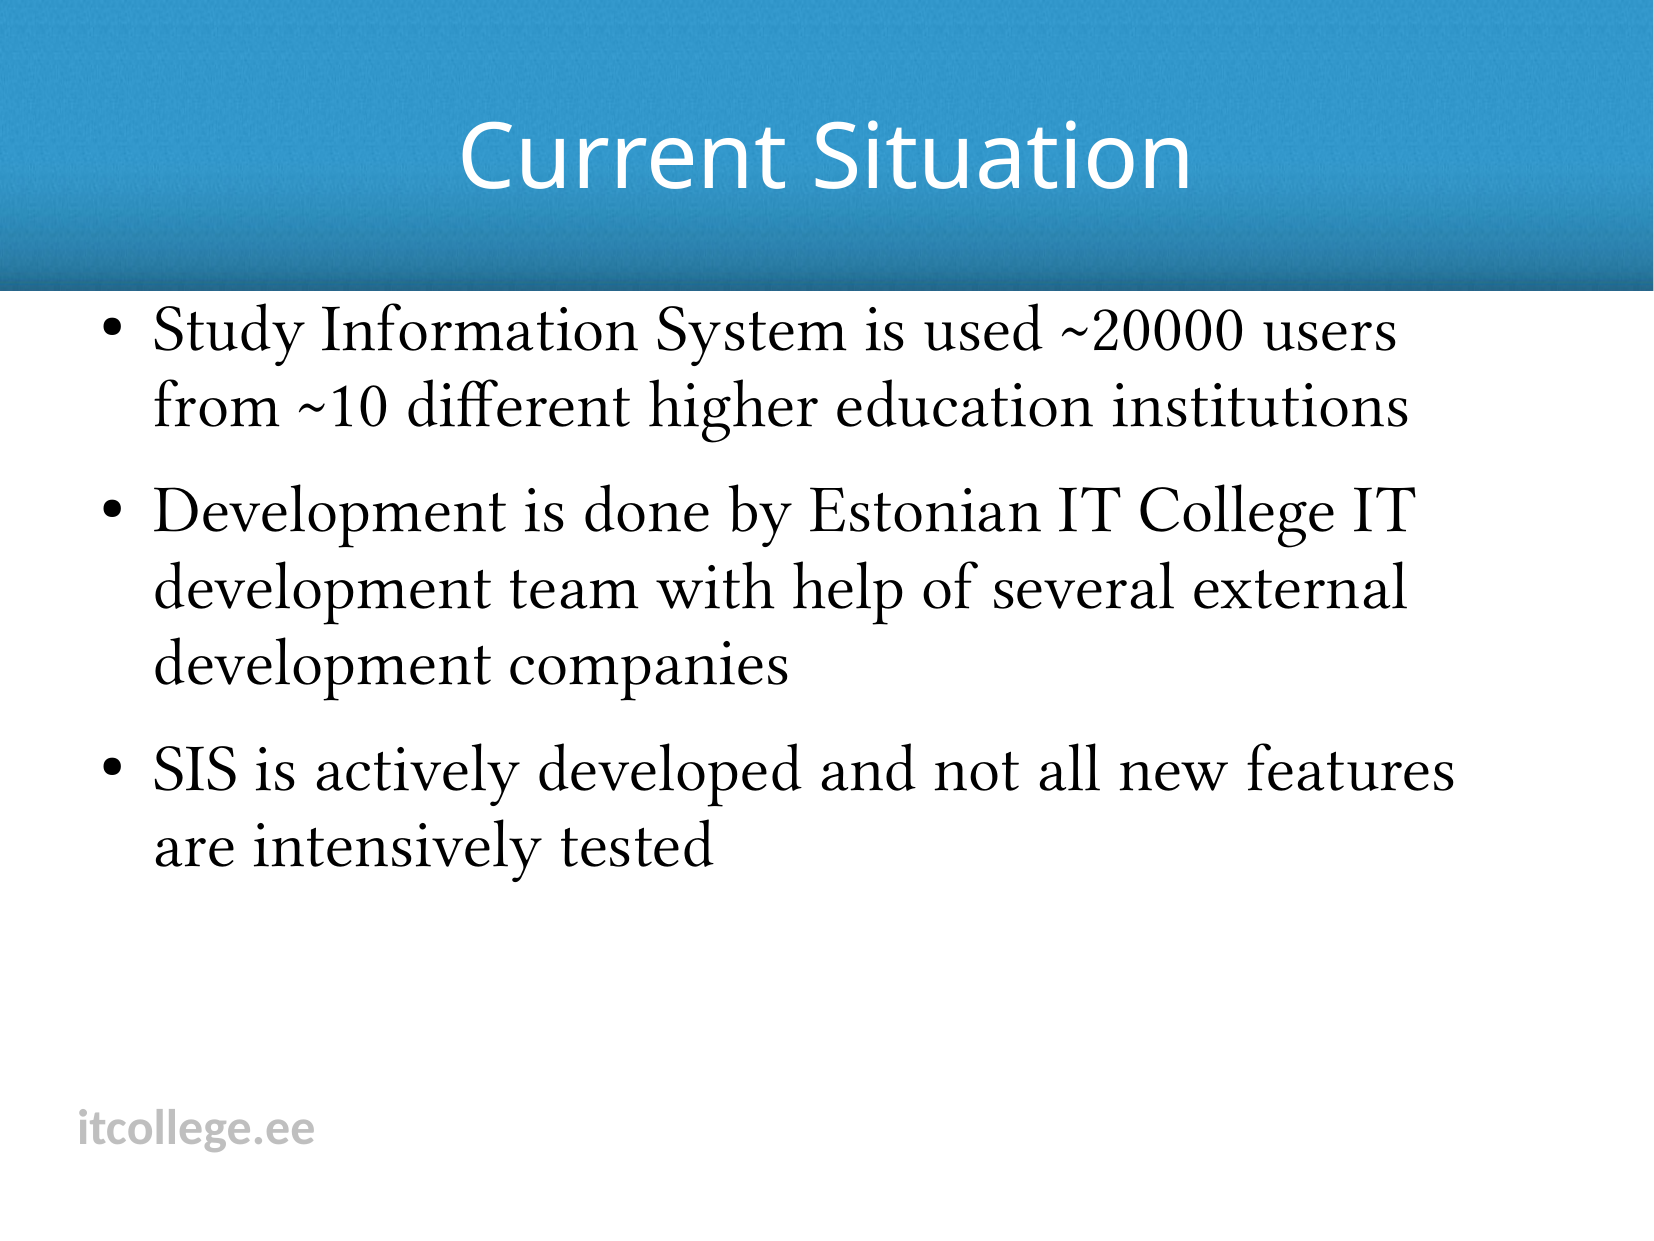

# Current Situation
Study Information System is used ~20000 users from ~10 different higher education institutions
Development is done by Estonian IT College IT development team with help of several external development companies
SIS is actively developed and not all new features are intensively tested